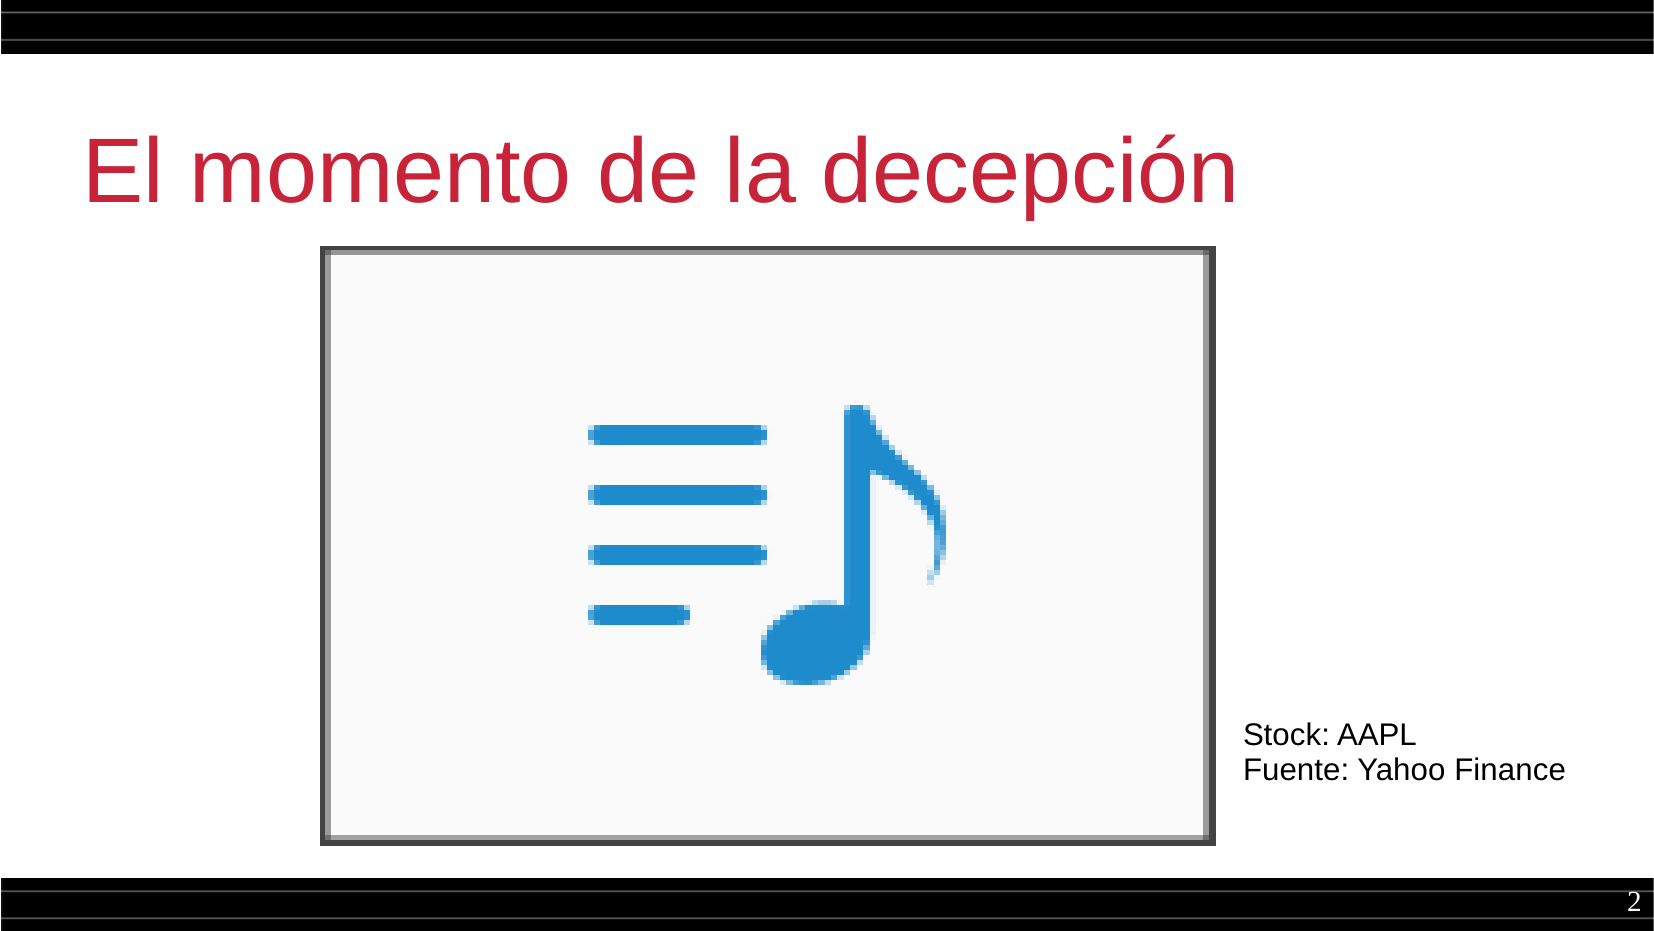

# El momento de la decepción
Stock: AAPL
Fuente: Yahoo Finance